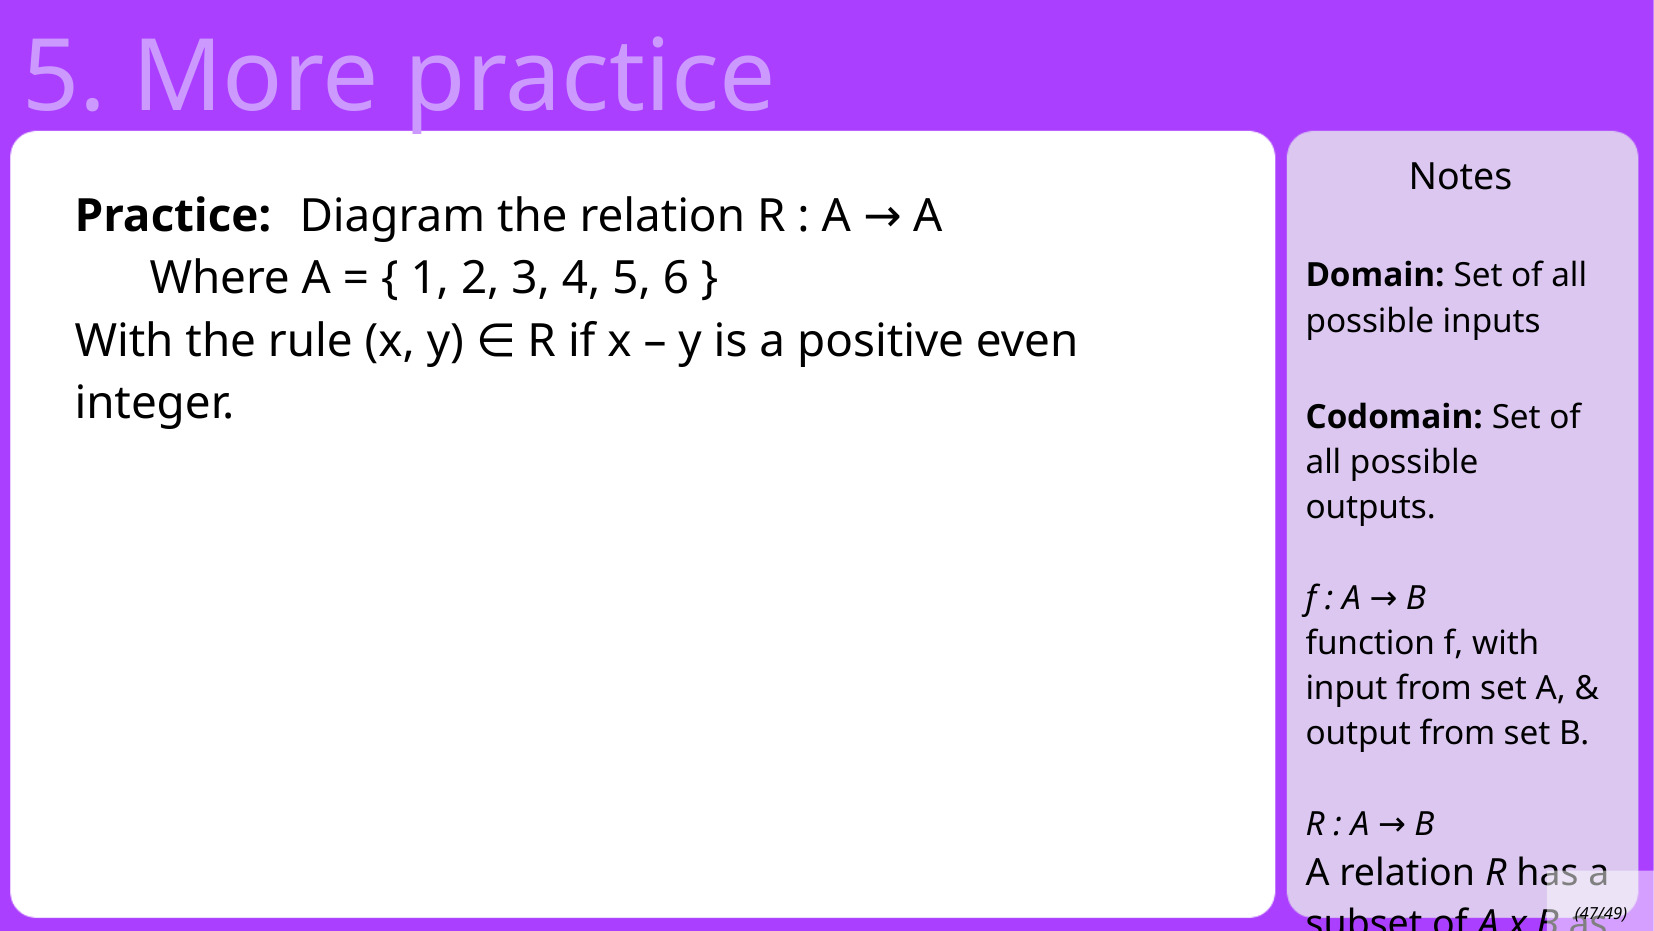

# 5. More practice
Notes
Domain: Set of all possible inputs
Codomain: Set of all possible outputs.
f : A → B
function f, with
input from set A, &
output from set B.
R : A → B
A relation R has a subset of A x B as its rule.
Practice: 	Diagram the relation R : A → A
	Where A = { 1, 2, 3, 4, 5, 6 }
With the rule (x, y) ∈ R if x – y is a positive even integer.